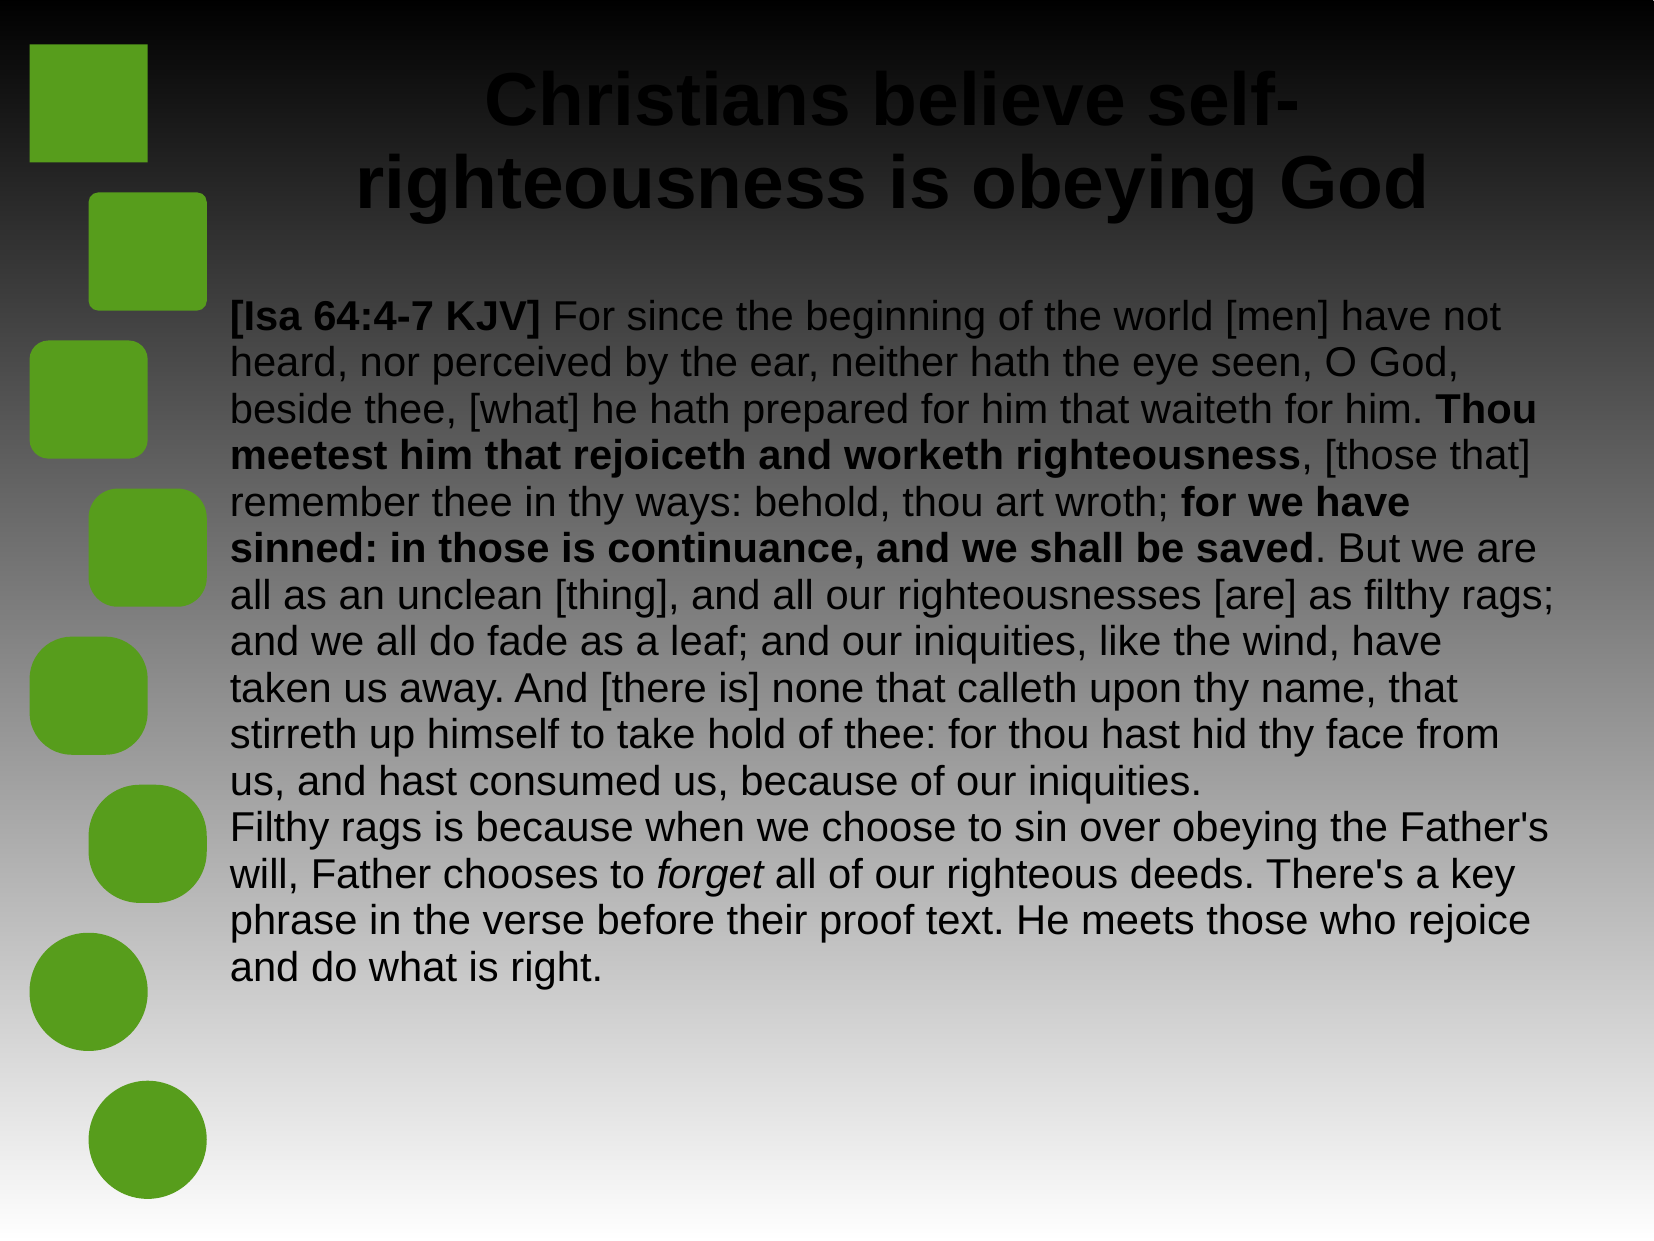

Christians believe self-righteousness is obeying God
[Isa 64:4-7 KJV] For since the beginning of the world [men] have not heard, nor perceived by the ear, neither hath the eye seen, O God, beside thee, [what] he hath prepared for him that waiteth for him. Thou meetest him that rejoiceth and worketh righteousness, [those that] remember thee in thy ways: behold, thou art wroth; for we have sinned: in those is continuance, and we shall be saved. But we are all as an unclean [thing], and all our righteousnesses [are] as filthy rags; and we all do fade as a leaf; and our iniquities, like the wind, have taken us away. And [there is] none that calleth upon thy name, that stirreth up himself to take hold of thee: for thou hast hid thy face from us, and hast consumed us, because of our iniquities.
Filthy rags is because when we choose to sin over obeying the Father's will, Father chooses to forget all of our righteous deeds. There's a key phrase in the verse before their proof text. He meets those who rejoice and do what is right.